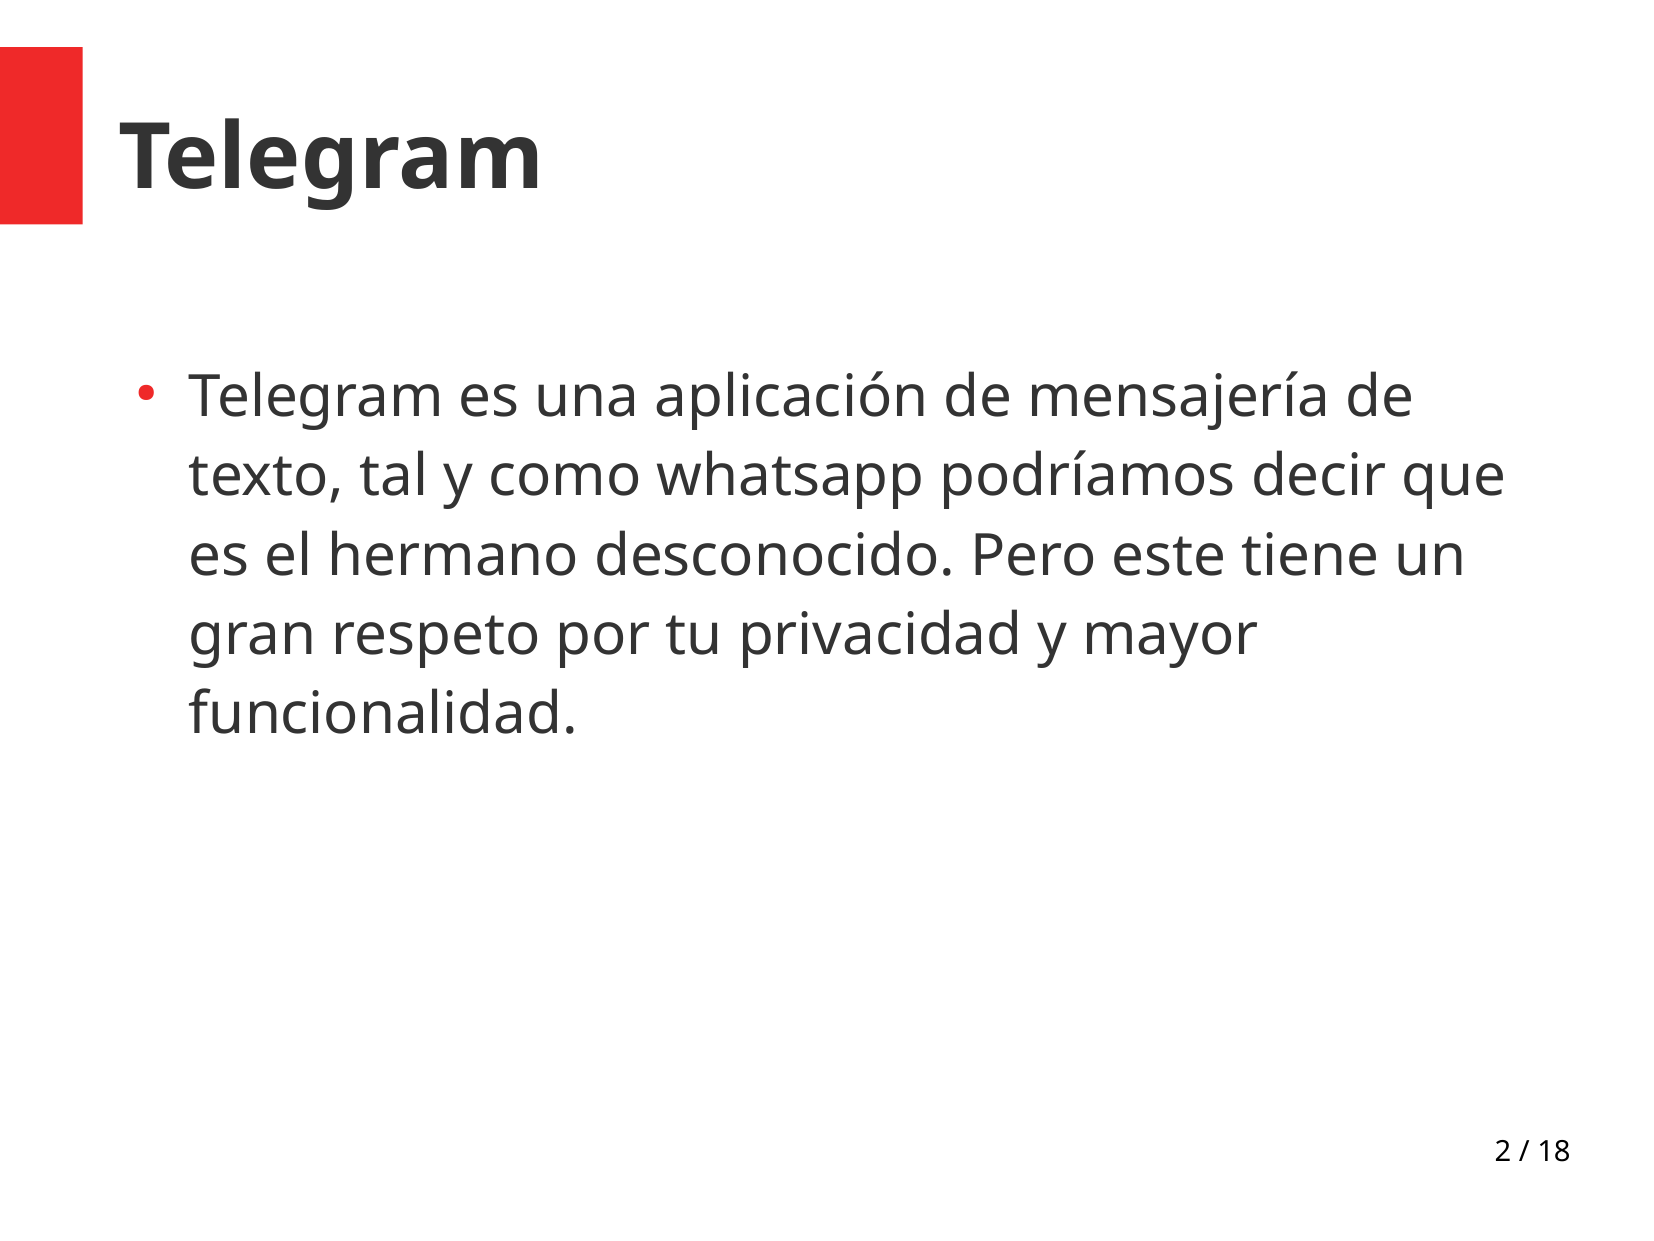

# Telegram
Telegram es una aplicación de mensajería de texto, tal y como whatsapp podríamos decir que es el hermano desconocido. Pero este tiene un gran respeto por tu privacidad y mayor funcionalidad.
2